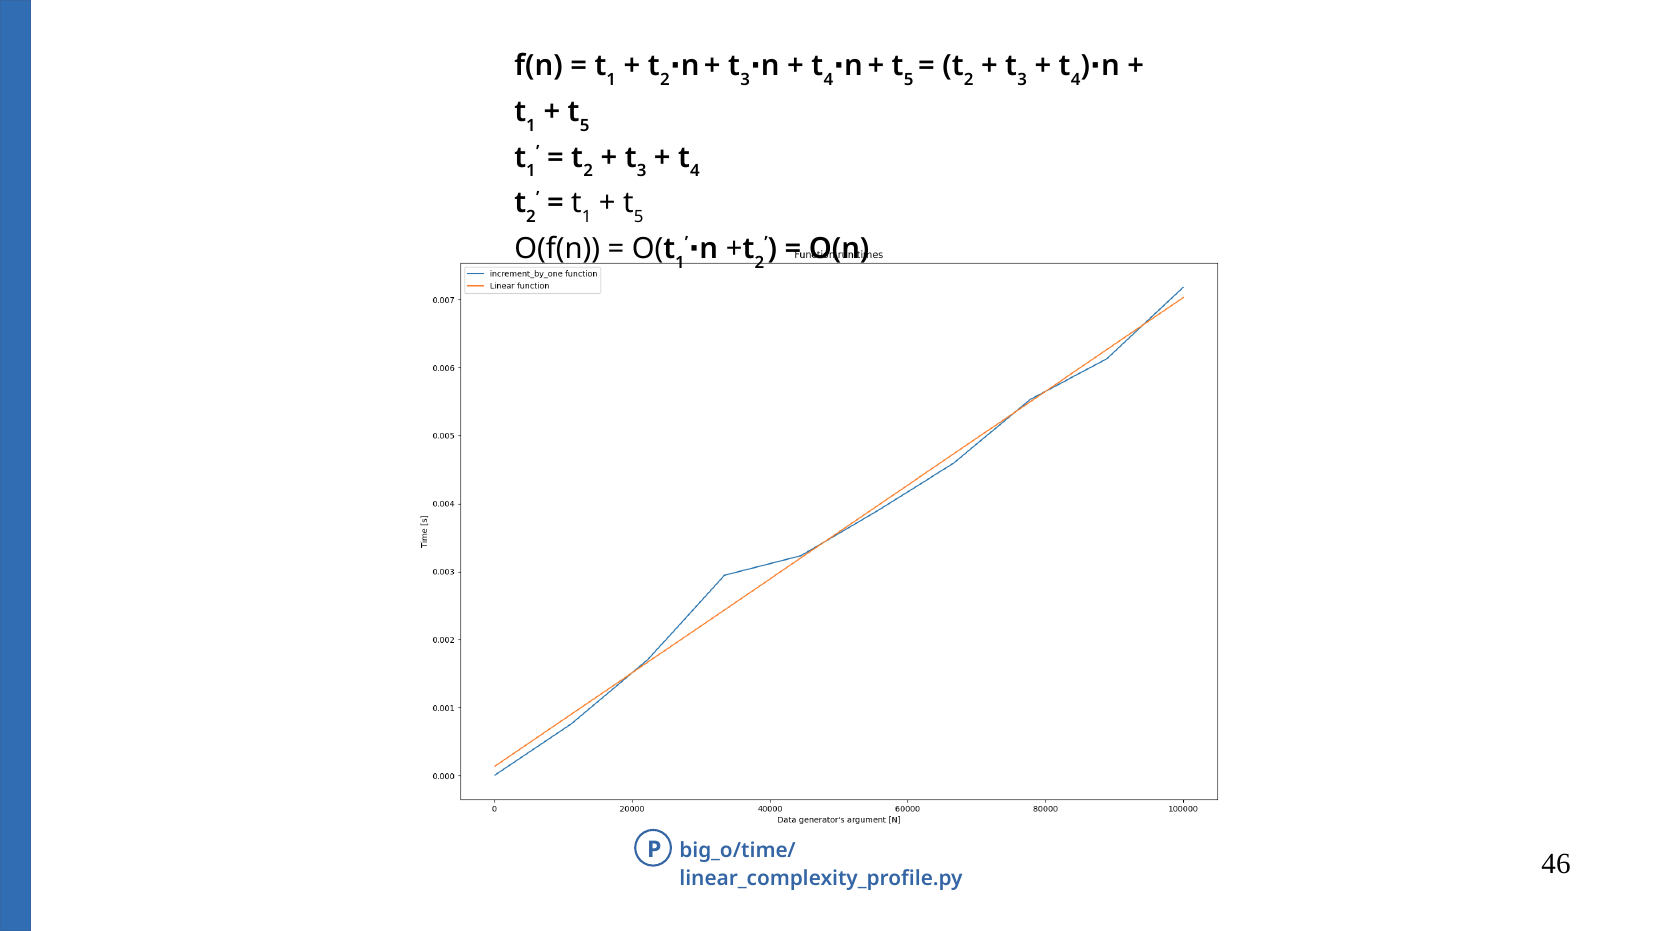

f(n) = t1 + t2⋅n + t3⋅n + t4⋅n + t5 = (t2 + t3 + t4)⋅n + t1 + t5
t1’ = t2 + t3 + t4
t2’ = t1 + t5
O(f(n)) = O(t1’⋅n +t2’) = O(n)
P
big_o/time/linear_complexity_profile.py
46